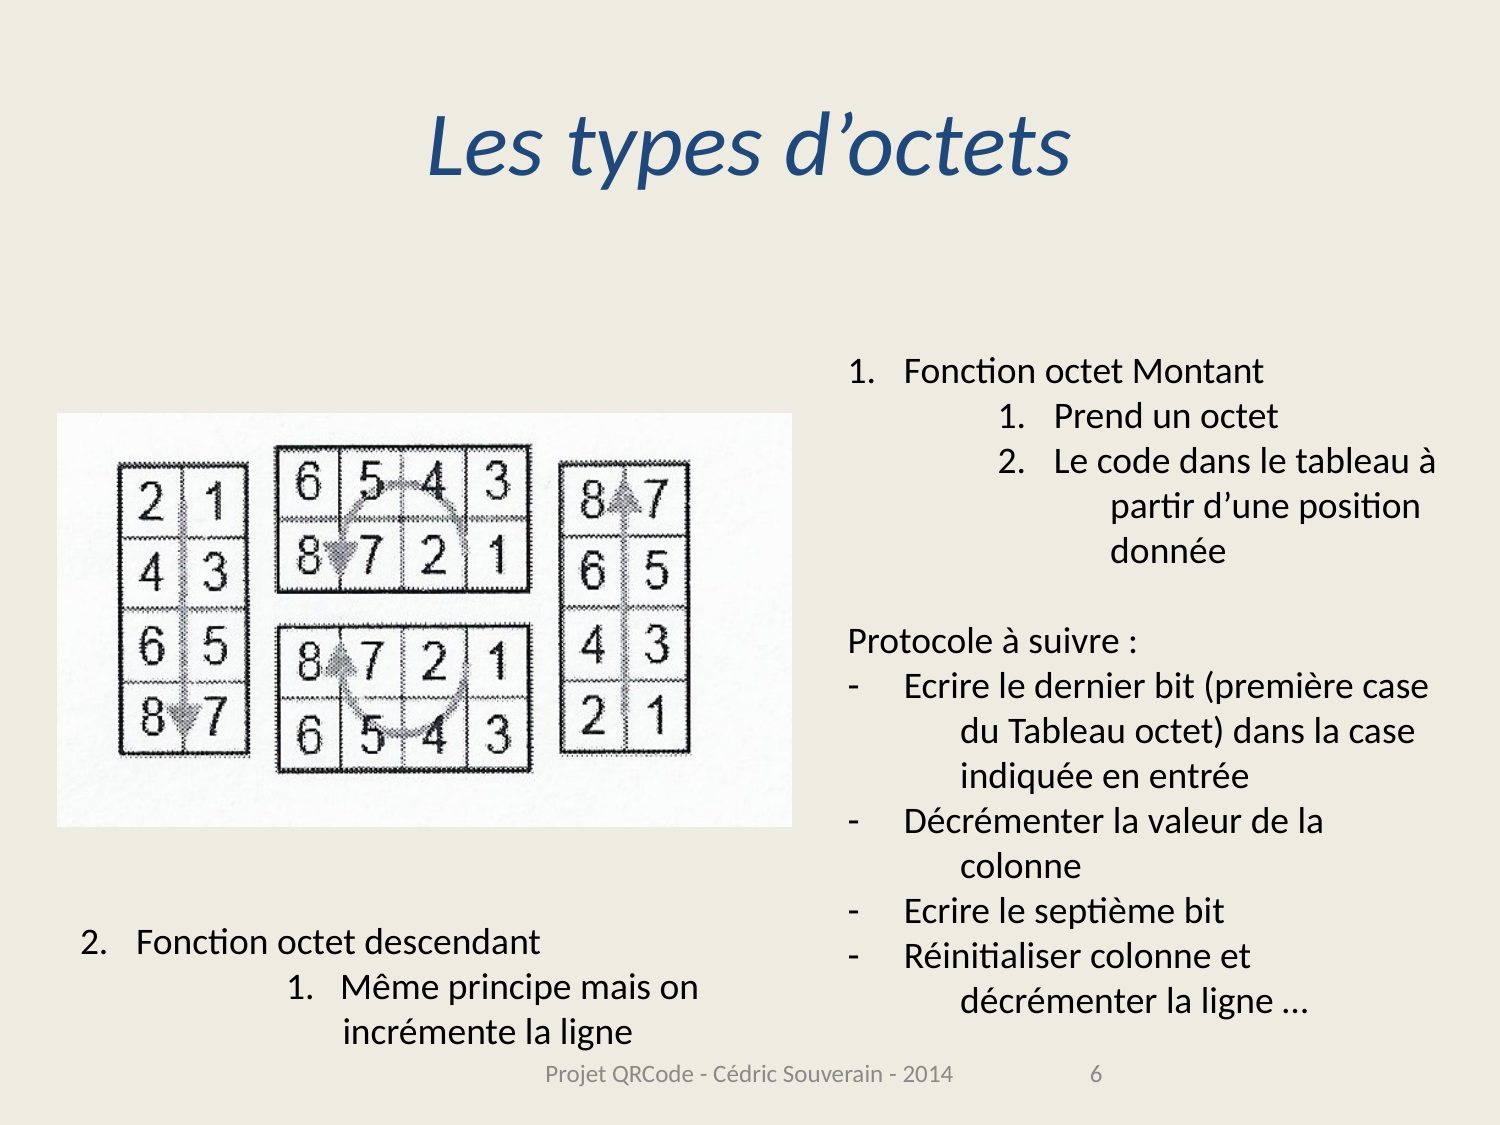

# Les types d’octets
Fonction octet Montant
Prend un octet
Le code dans le tableau à partir d’une position donnée
Protocole à suivre :
Ecrire le dernier bit (première case du Tableau octet) dans la case indiquée en entrée
Décrémenter la valeur de la colonne
Ecrire le septième bit
Réinitialiser colonne et décrémenter la ligne …
Fonction octet descendant
1. Même principe mais on incrémente la ligne
Projet QRCode - Cédric Souverain - 2014